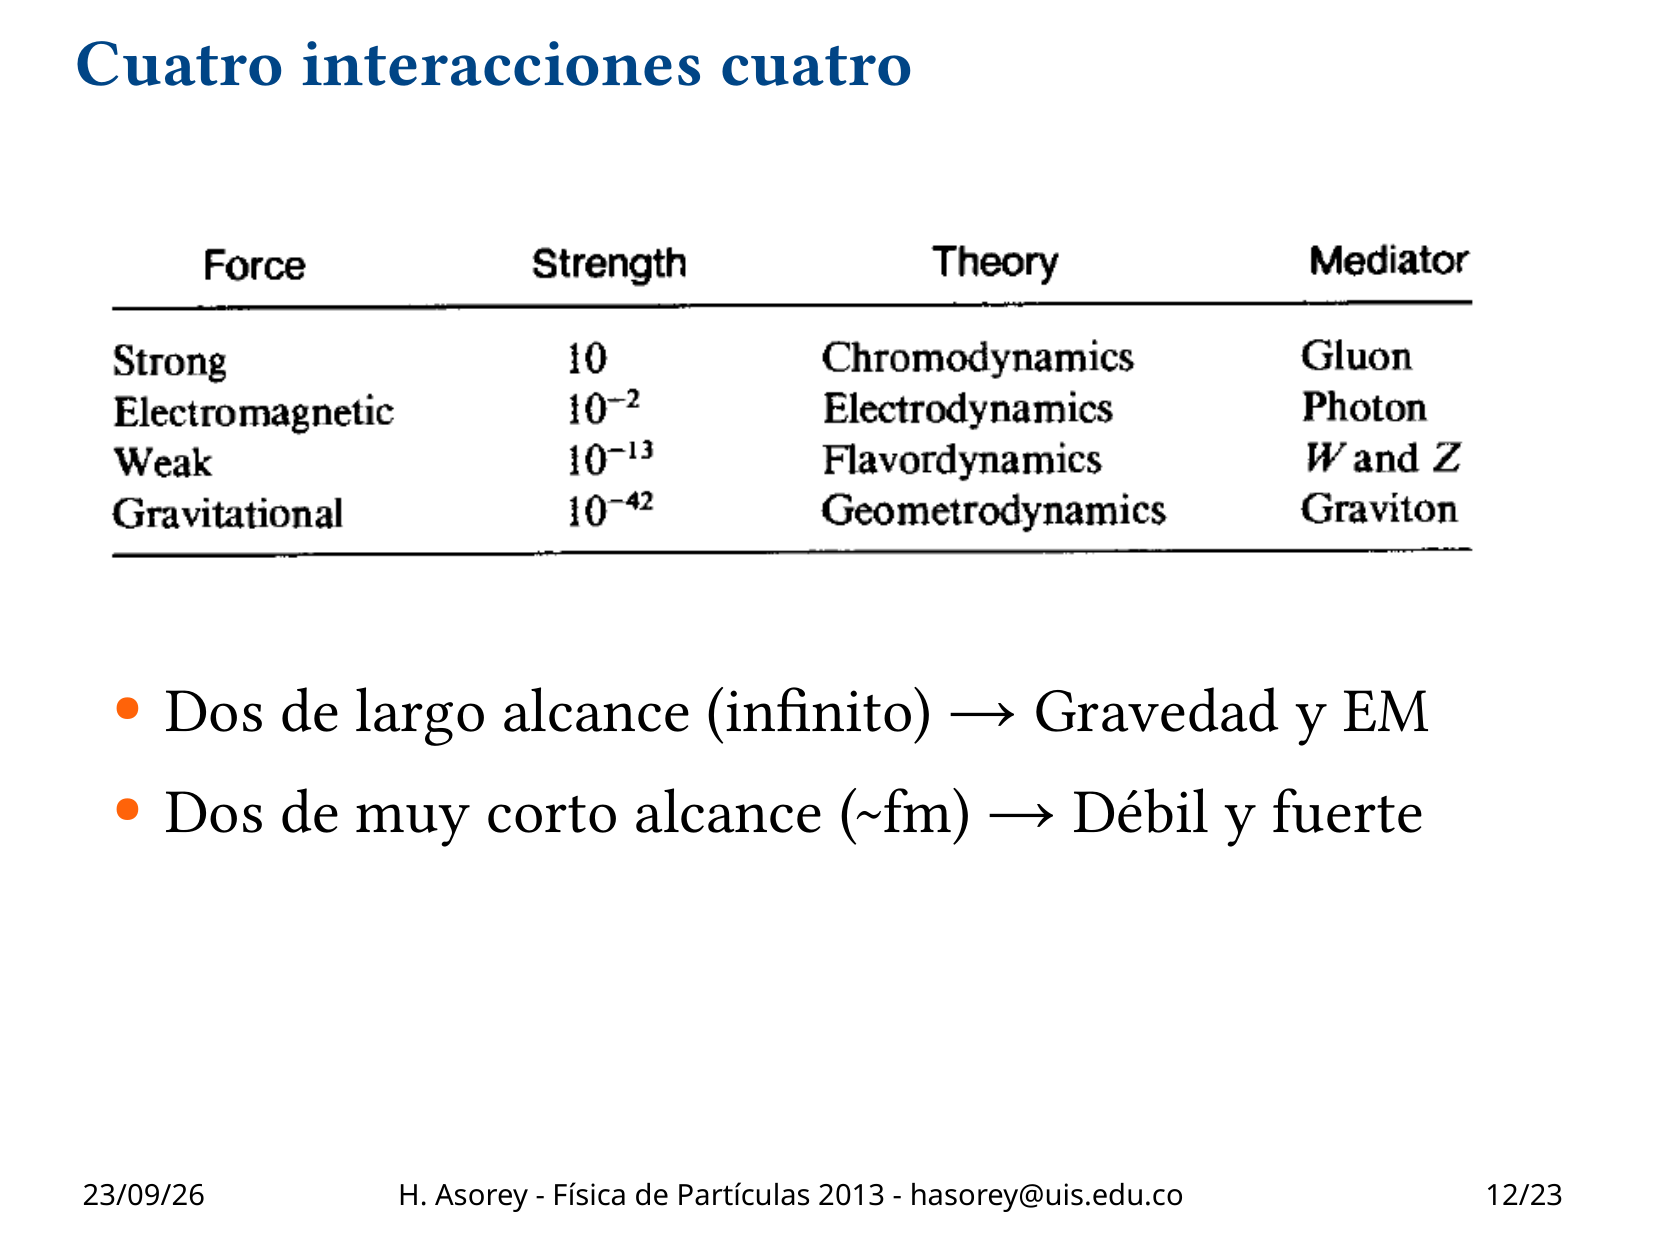

# Cuatro interacciones cuatro
Dos de largo alcance (infinito) → Gravedad y EM
Dos de muy corto alcance (~fm) → Débil y fuerte
H. Asorey - Física de Partículas 2013 - hasorey@uis.edu.co
12